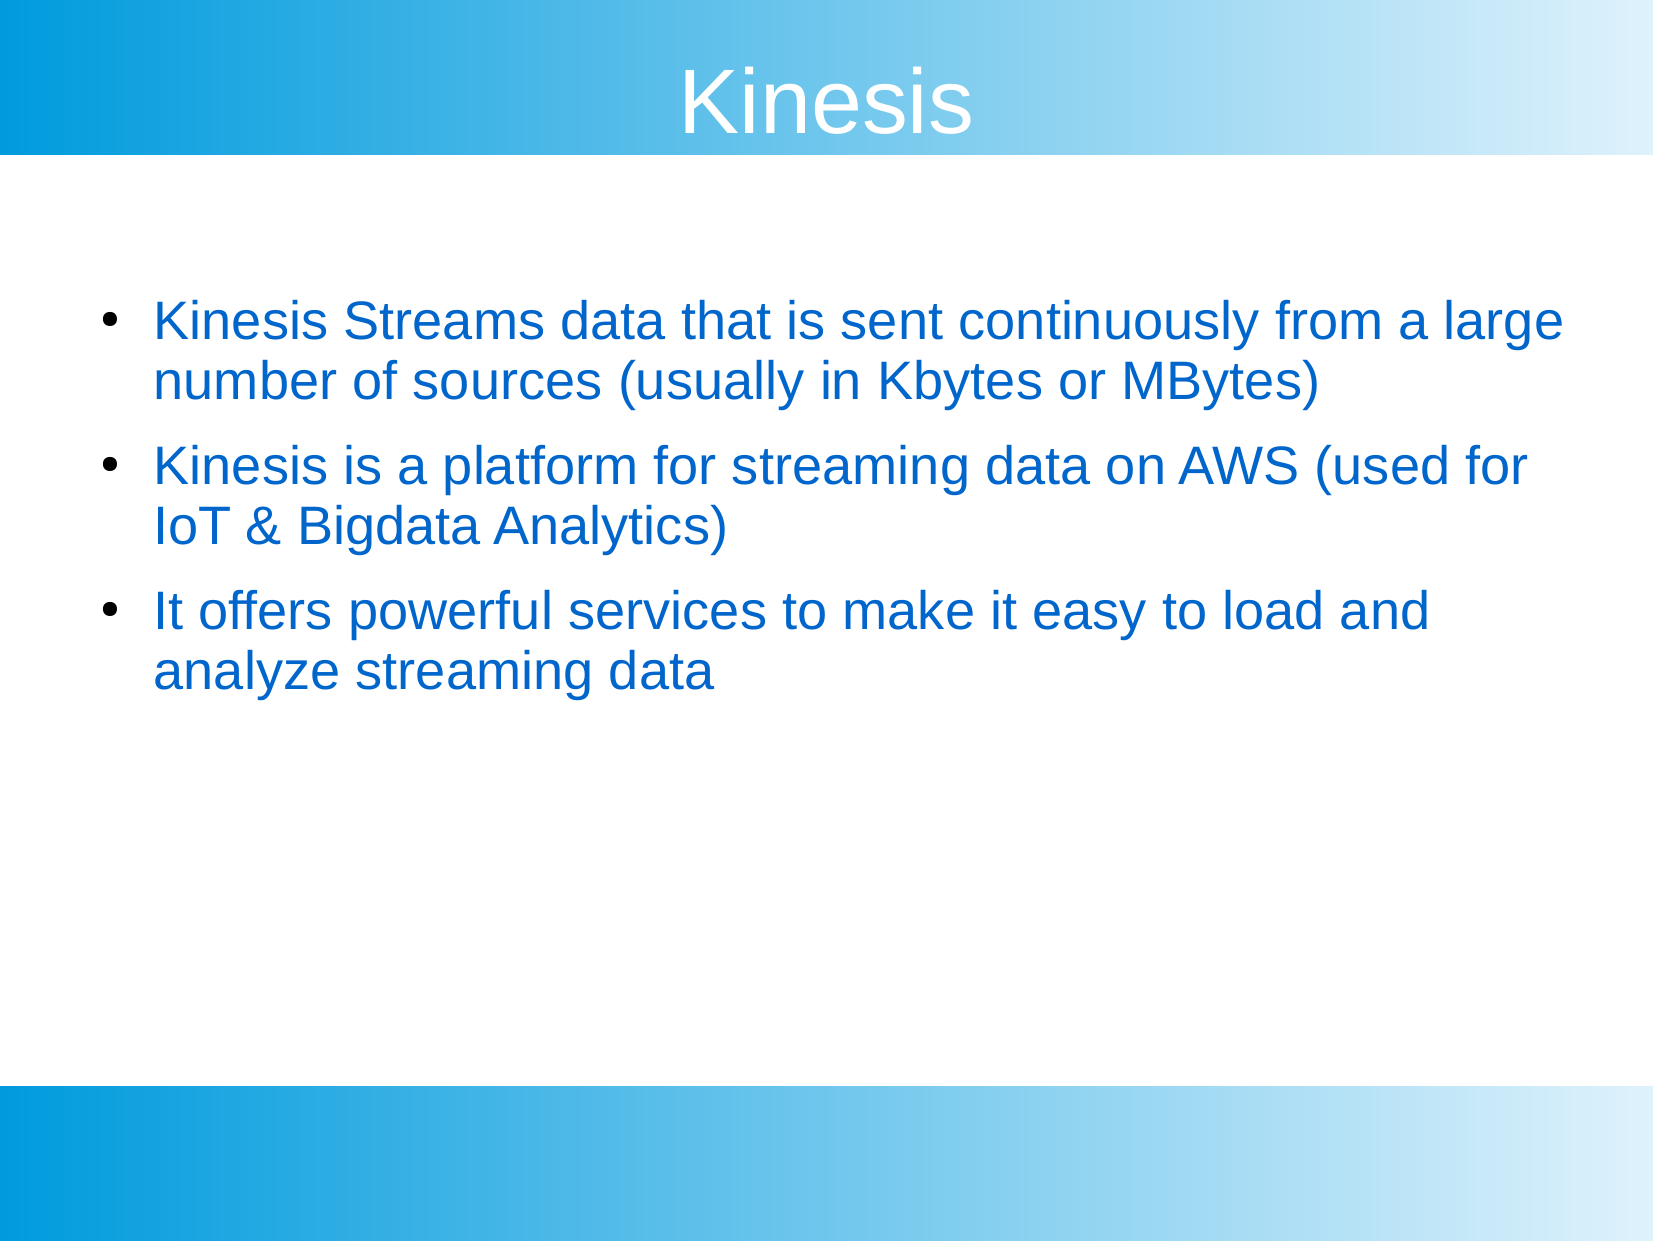

# Kinesis
Kinesis Streams data that is sent continuously from a large number of sources (usually in Kbytes or MBytes)
Kinesis is a platform for streaming data on AWS (used for IoT & Bigdata Analytics)
It offers powerful services to make it easy to load and analyze streaming data